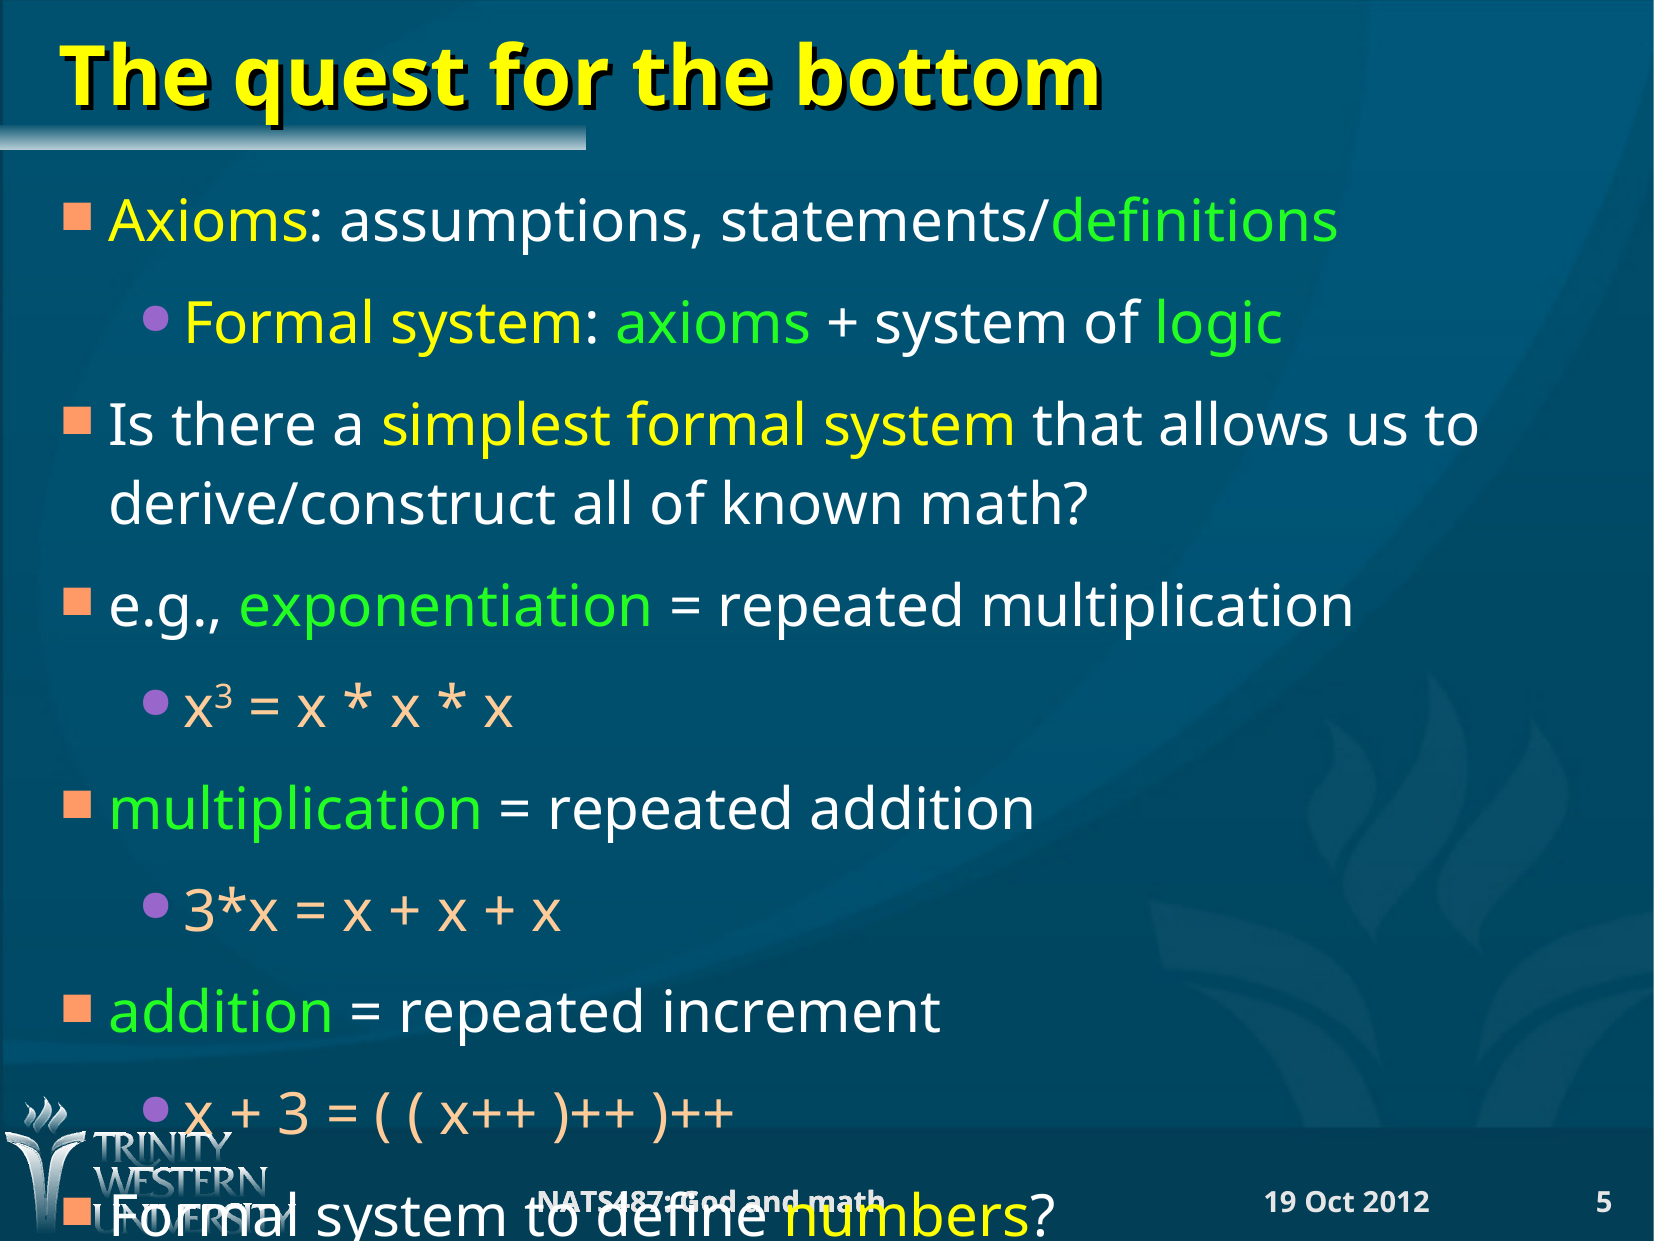

# The quest for the bottom
Axioms: assumptions, statements/definitions
Formal system: axioms + system of logic
Is there a simplest formal system that allows us to derive/construct all of known math?
e.g., exponentiation = repeated multiplication
x3 = x * x * x
multiplication = repeated addition
3*x = x + x + x
addition = repeated increment
x + 3 = ( ( x++ )++ )++
Formal system to define numbers?
NATS487: God and math
19 Oct 2012
5